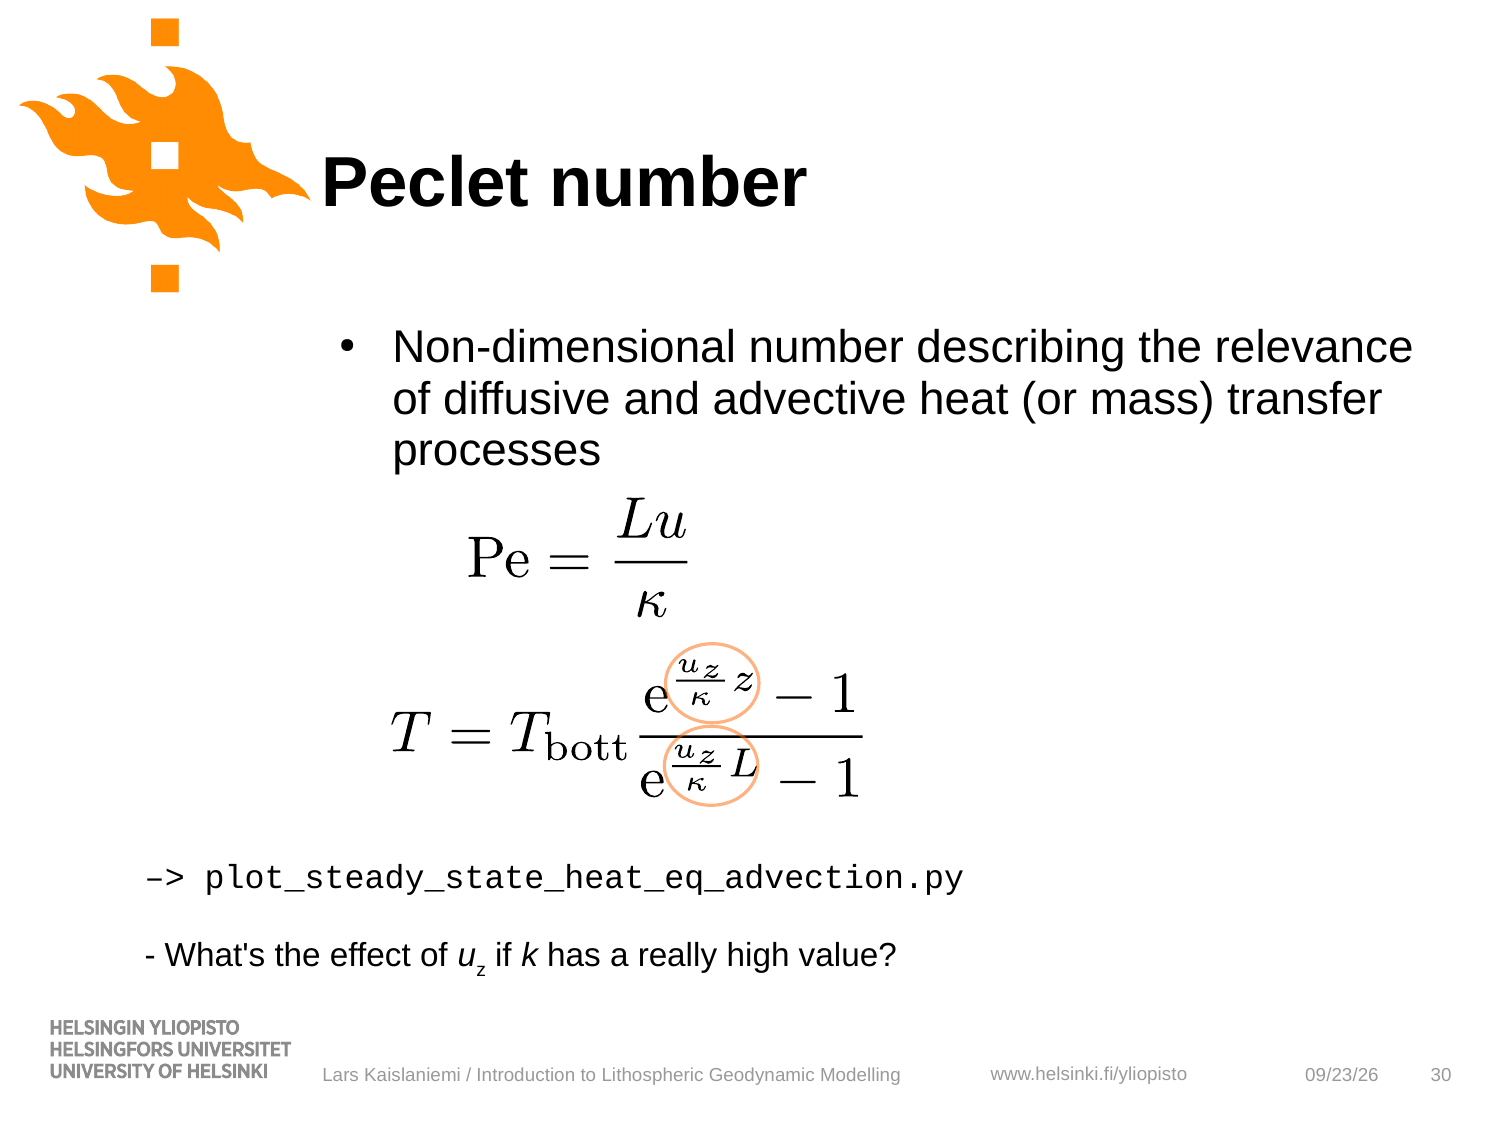

# Peclet number
Non-dimensional number describing the relevance of diffusive and advective heat (or mass) transfer processes
–> plot_steady_state_heat_eq_advection.py
- What's the effect of uz if k has a really high value?
Lars Kaislaniemi / Introduction to Lithospheric Geodynamic Modelling
30